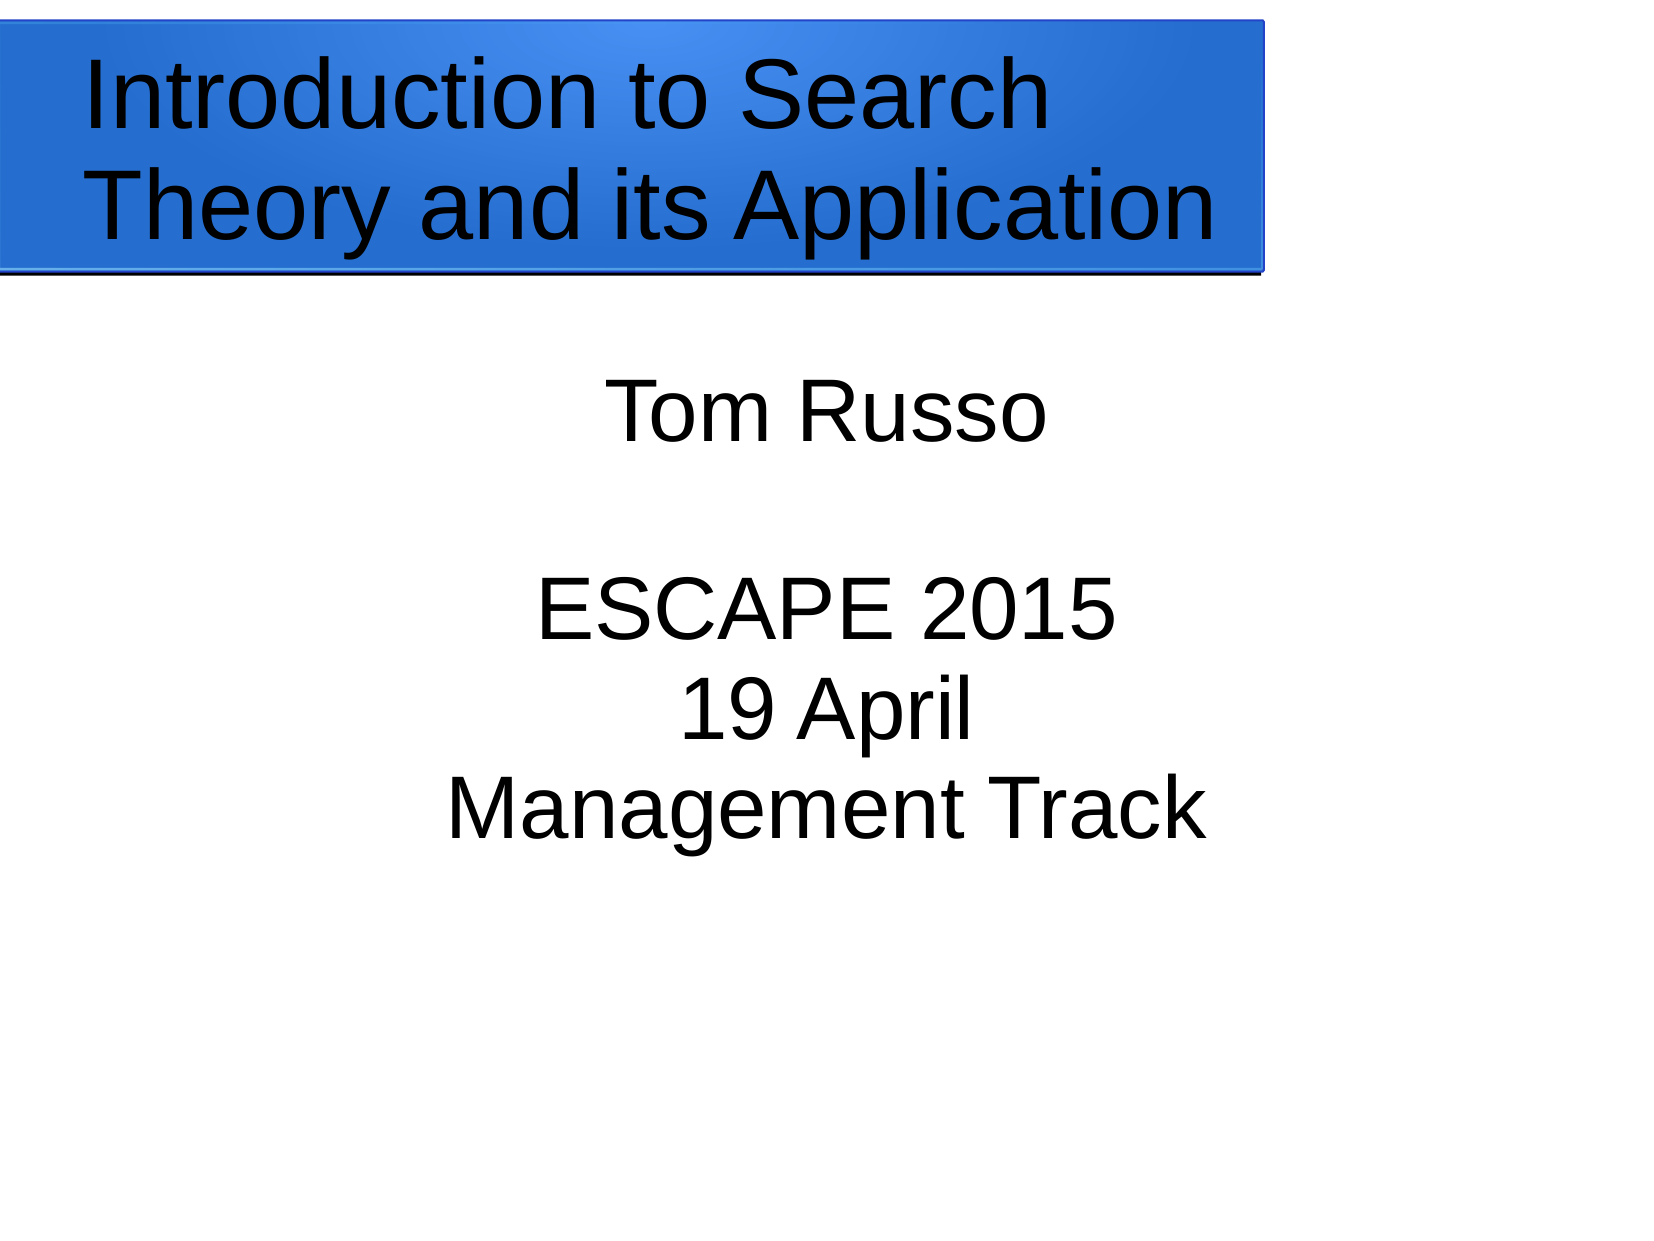

# Introduction to Search Theory and its Application
Tom Russo
ESCAPE 2015
19 April
Management Track